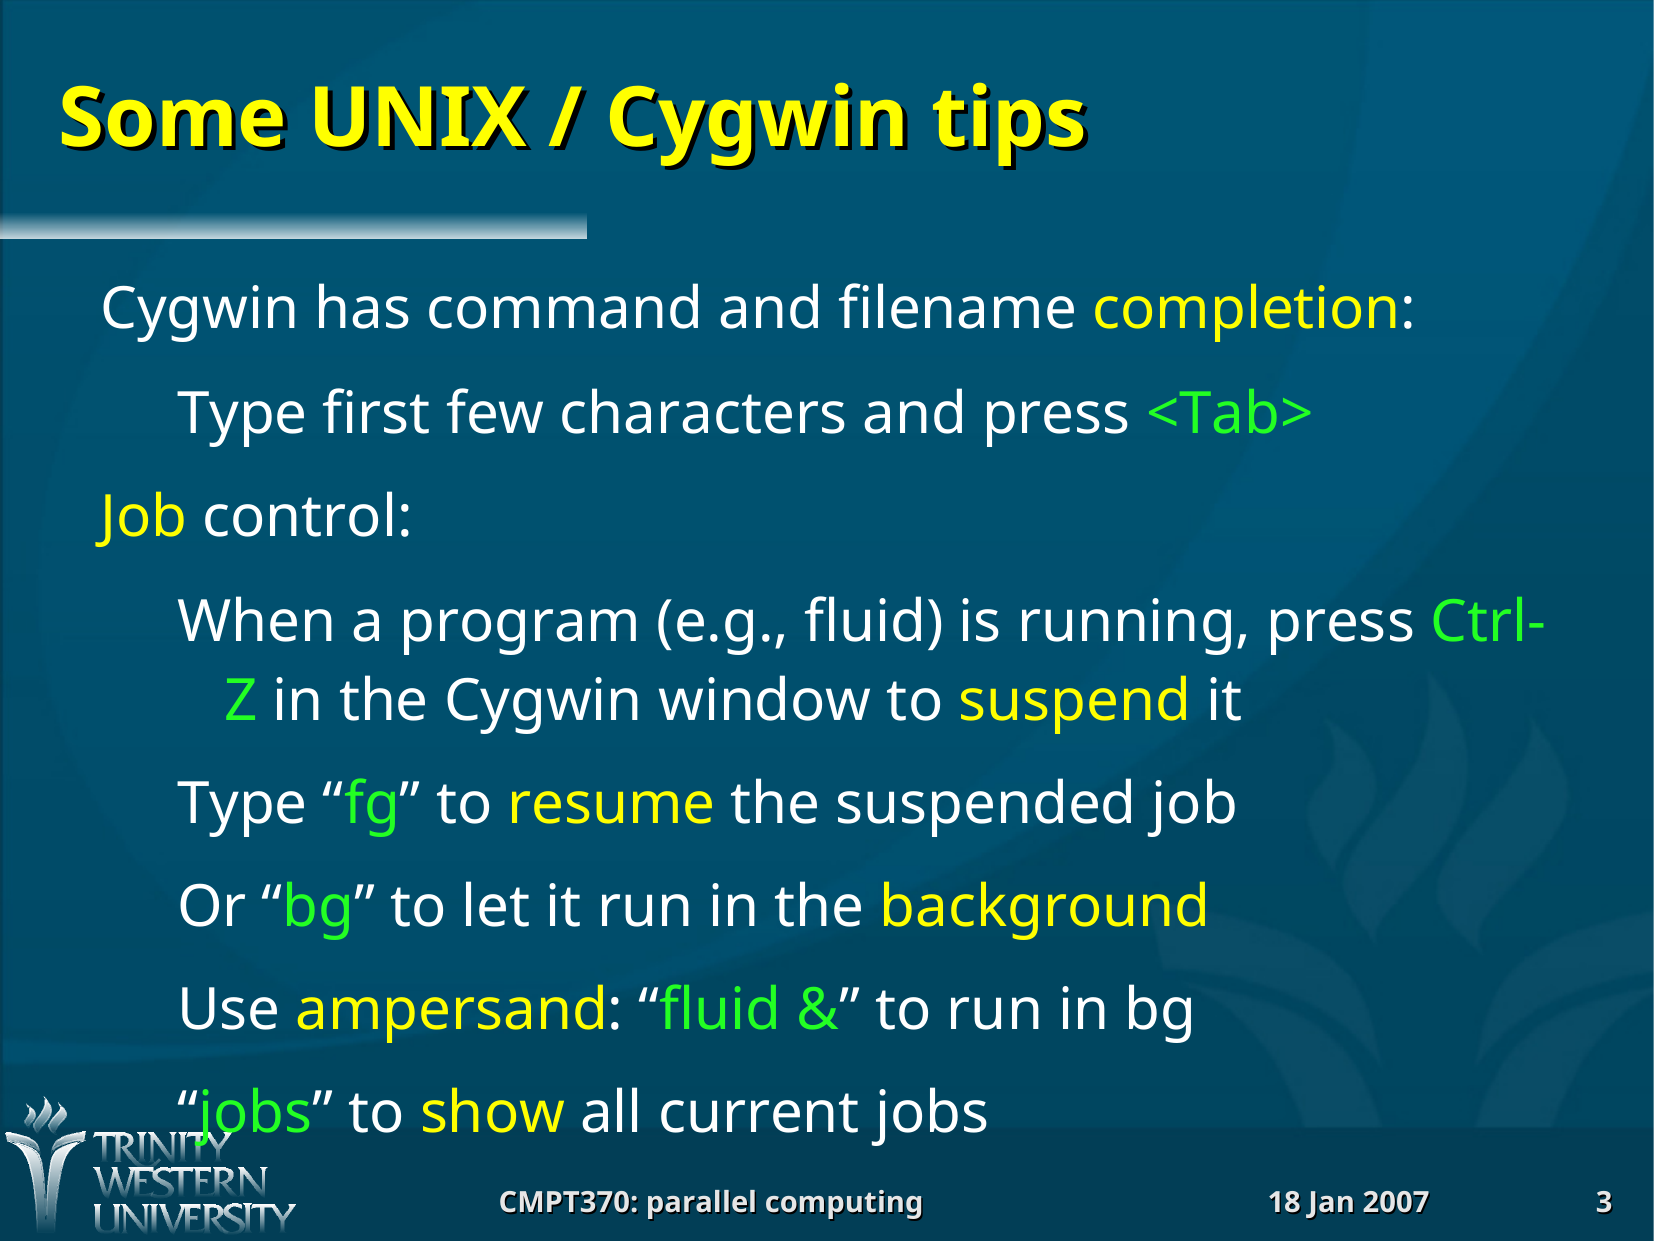

# Some UNIX / Cygwin tips
Cygwin has command and filename completion:
Type first few characters and press <Tab>
Job control:
When a program (e.g., fluid) is running, press Ctrl-Z in the Cygwin window to suspend it
Type “fg” to resume the suspended job
Or “bg” to let it run in the background
Use ampersand: “fluid &” to run in bg
“jobs” to show all current jobs
CMPT370: parallel computing
18 Jan 2007
3